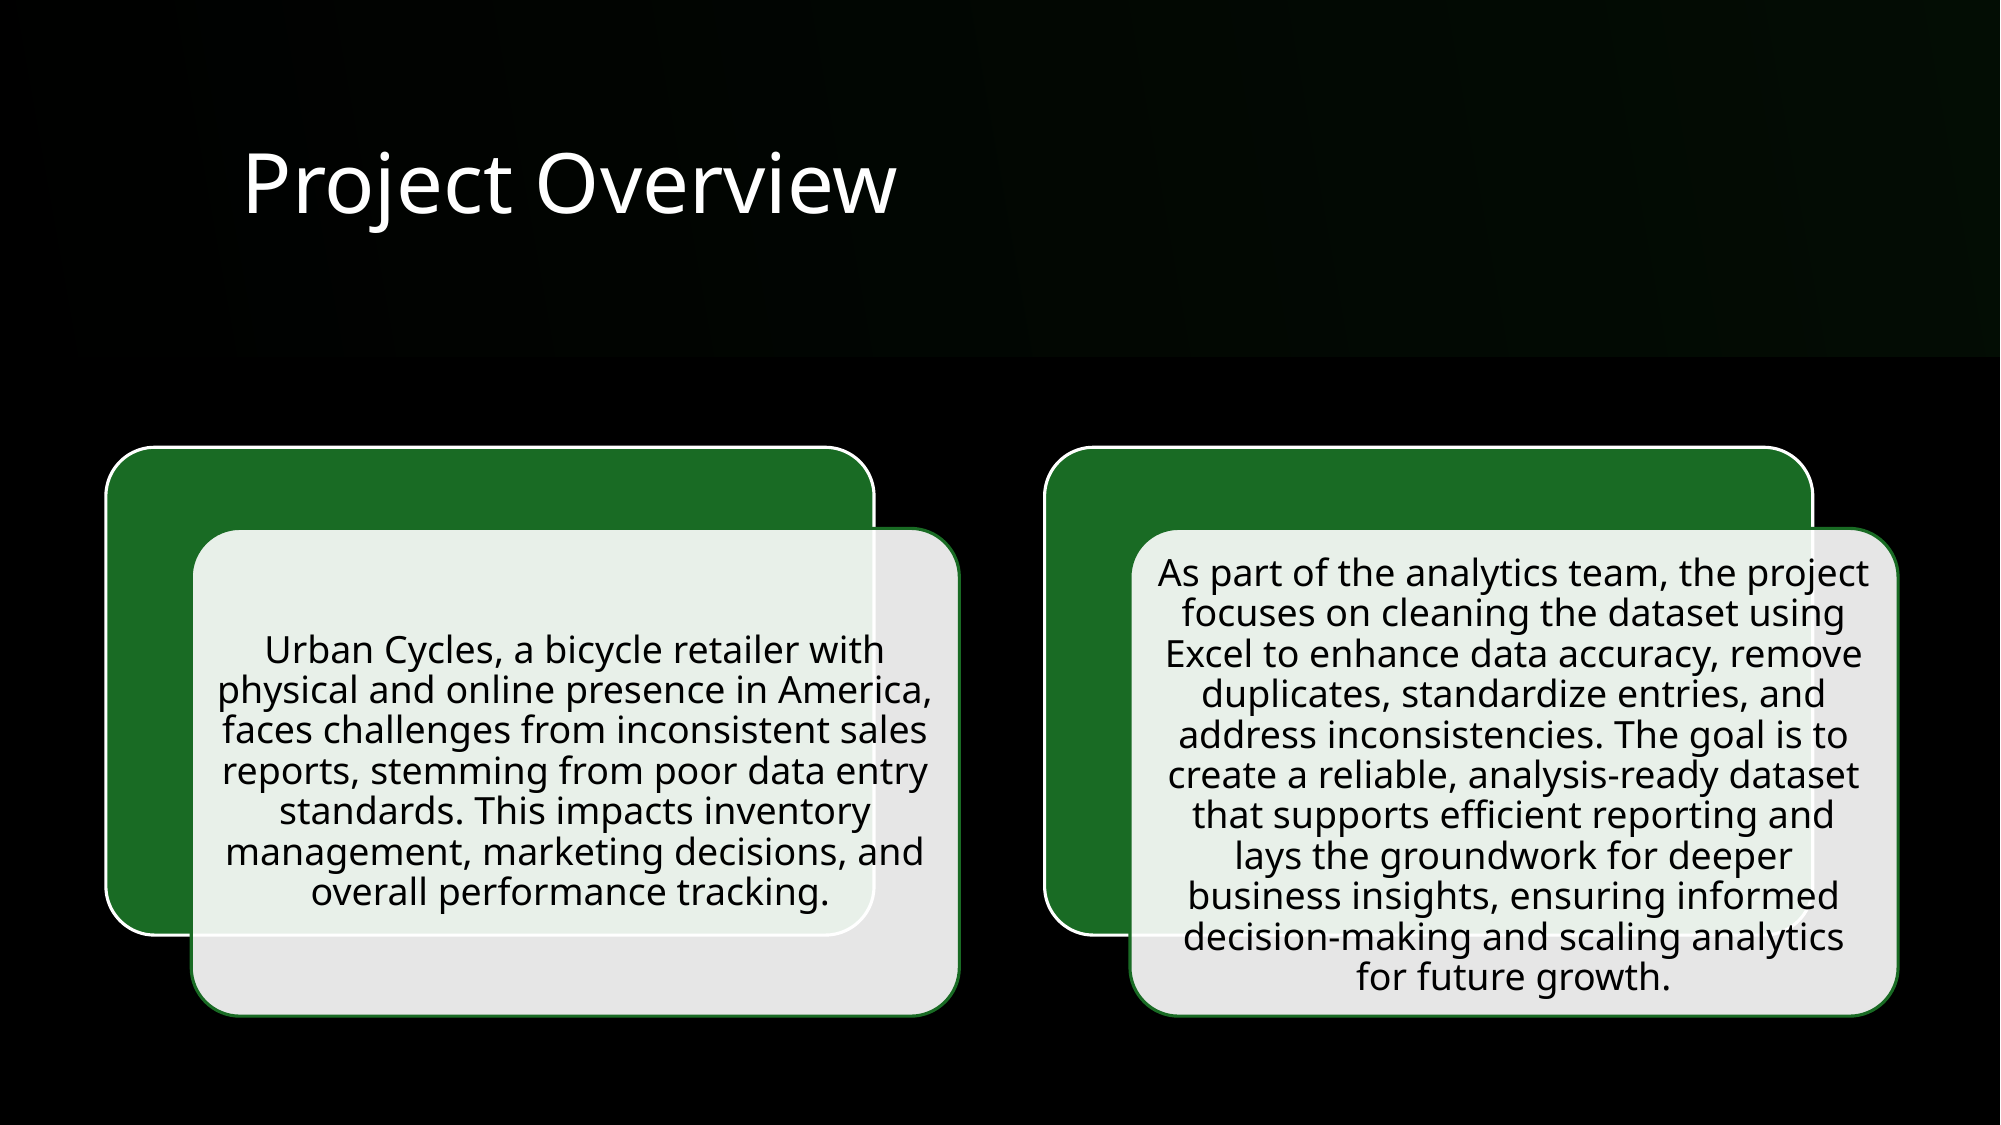

# Project Overview
Urban Cycles, a bicycle retailer with physical and online presence in America, faces challenges from inconsistent sales reports, stemming from poor data entry standards. This impacts inventory management, marketing decisions, and overall performance tracking.
As part of the analytics team, the project focuses on cleaning the dataset using Excel to enhance data accuracy, remove duplicates, standardize entries, and address inconsistencies. The goal is to create a reliable, analysis-ready dataset that supports efficient reporting and lays the groundwork for deeper business insights, ensuring informed decision-making and scaling analytics for future growth.